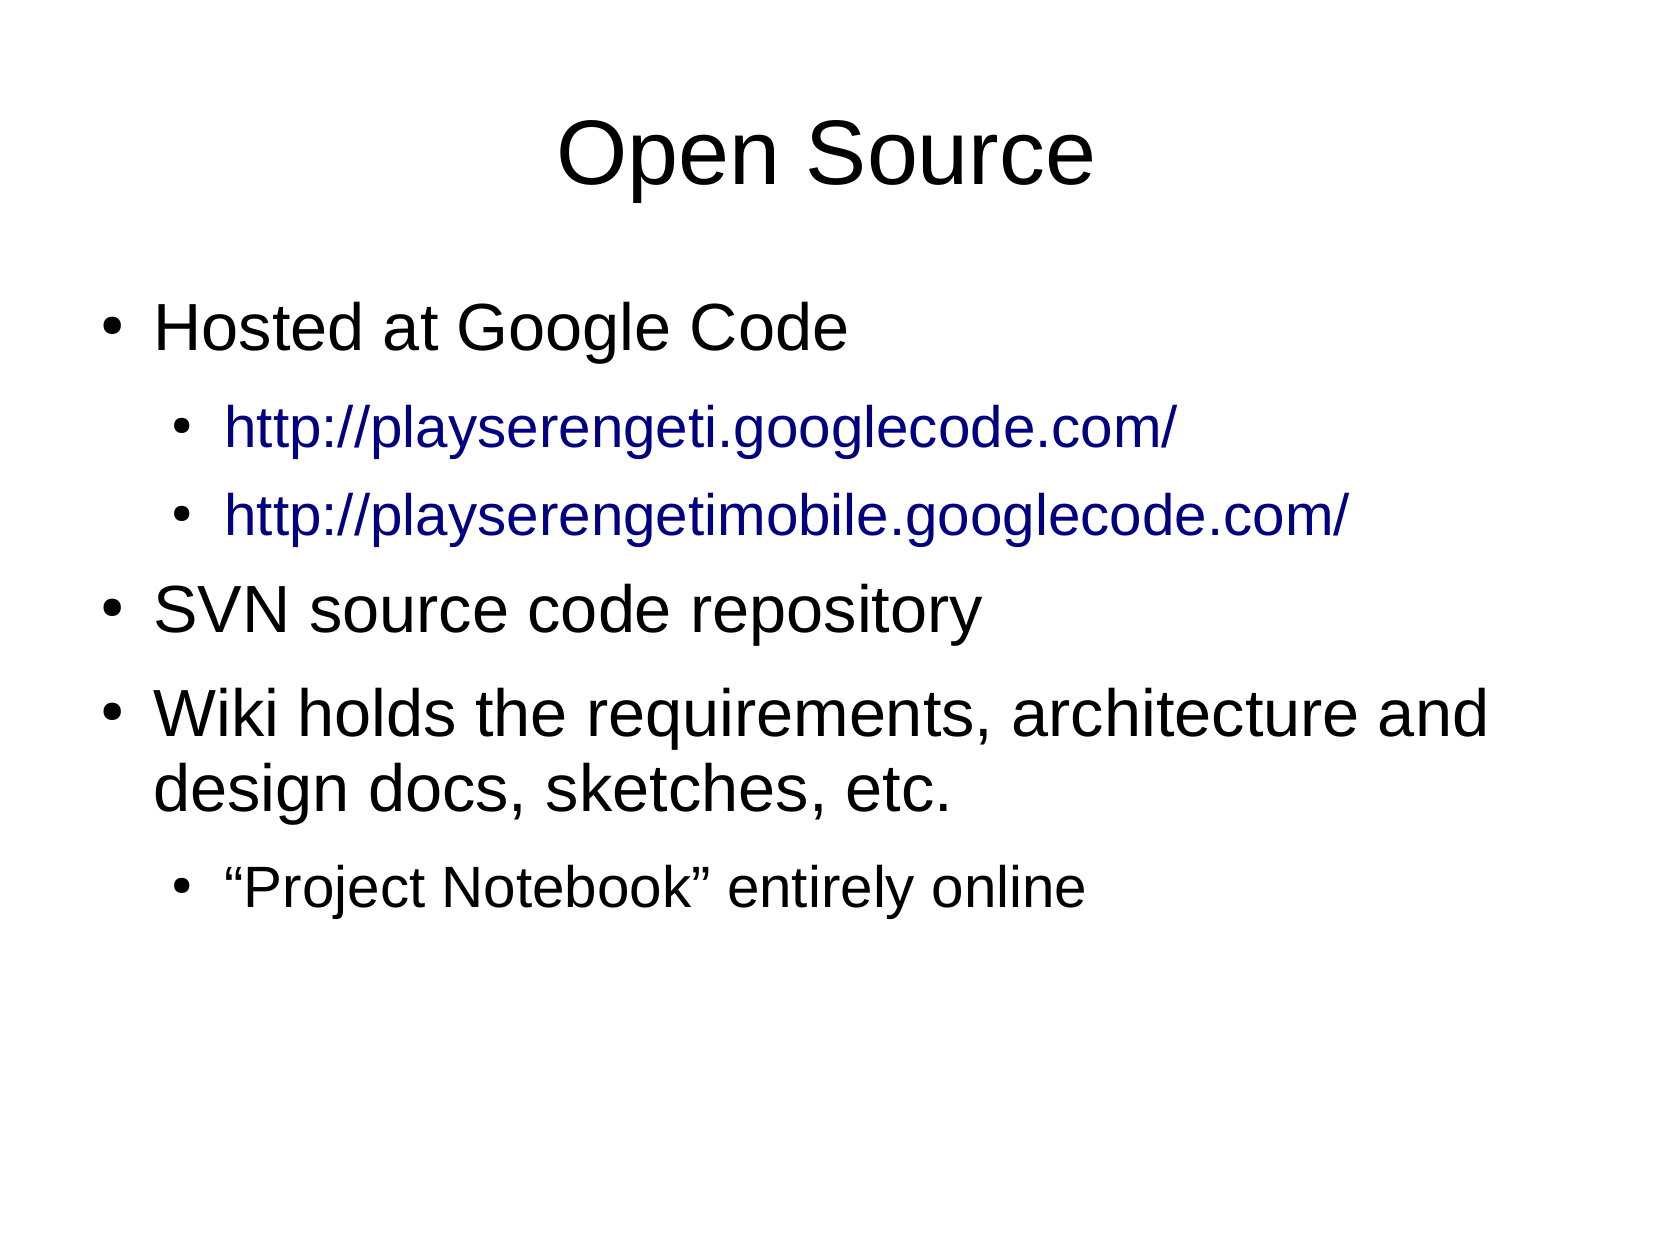

# Open Source
Hosted at Google Code
http://playserengeti.googlecode.com/
http://playserengetimobile.googlecode.com/
SVN source code repository
Wiki holds the requirements, architecture and design docs, sketches, etc.
“Project Notebook” entirely online